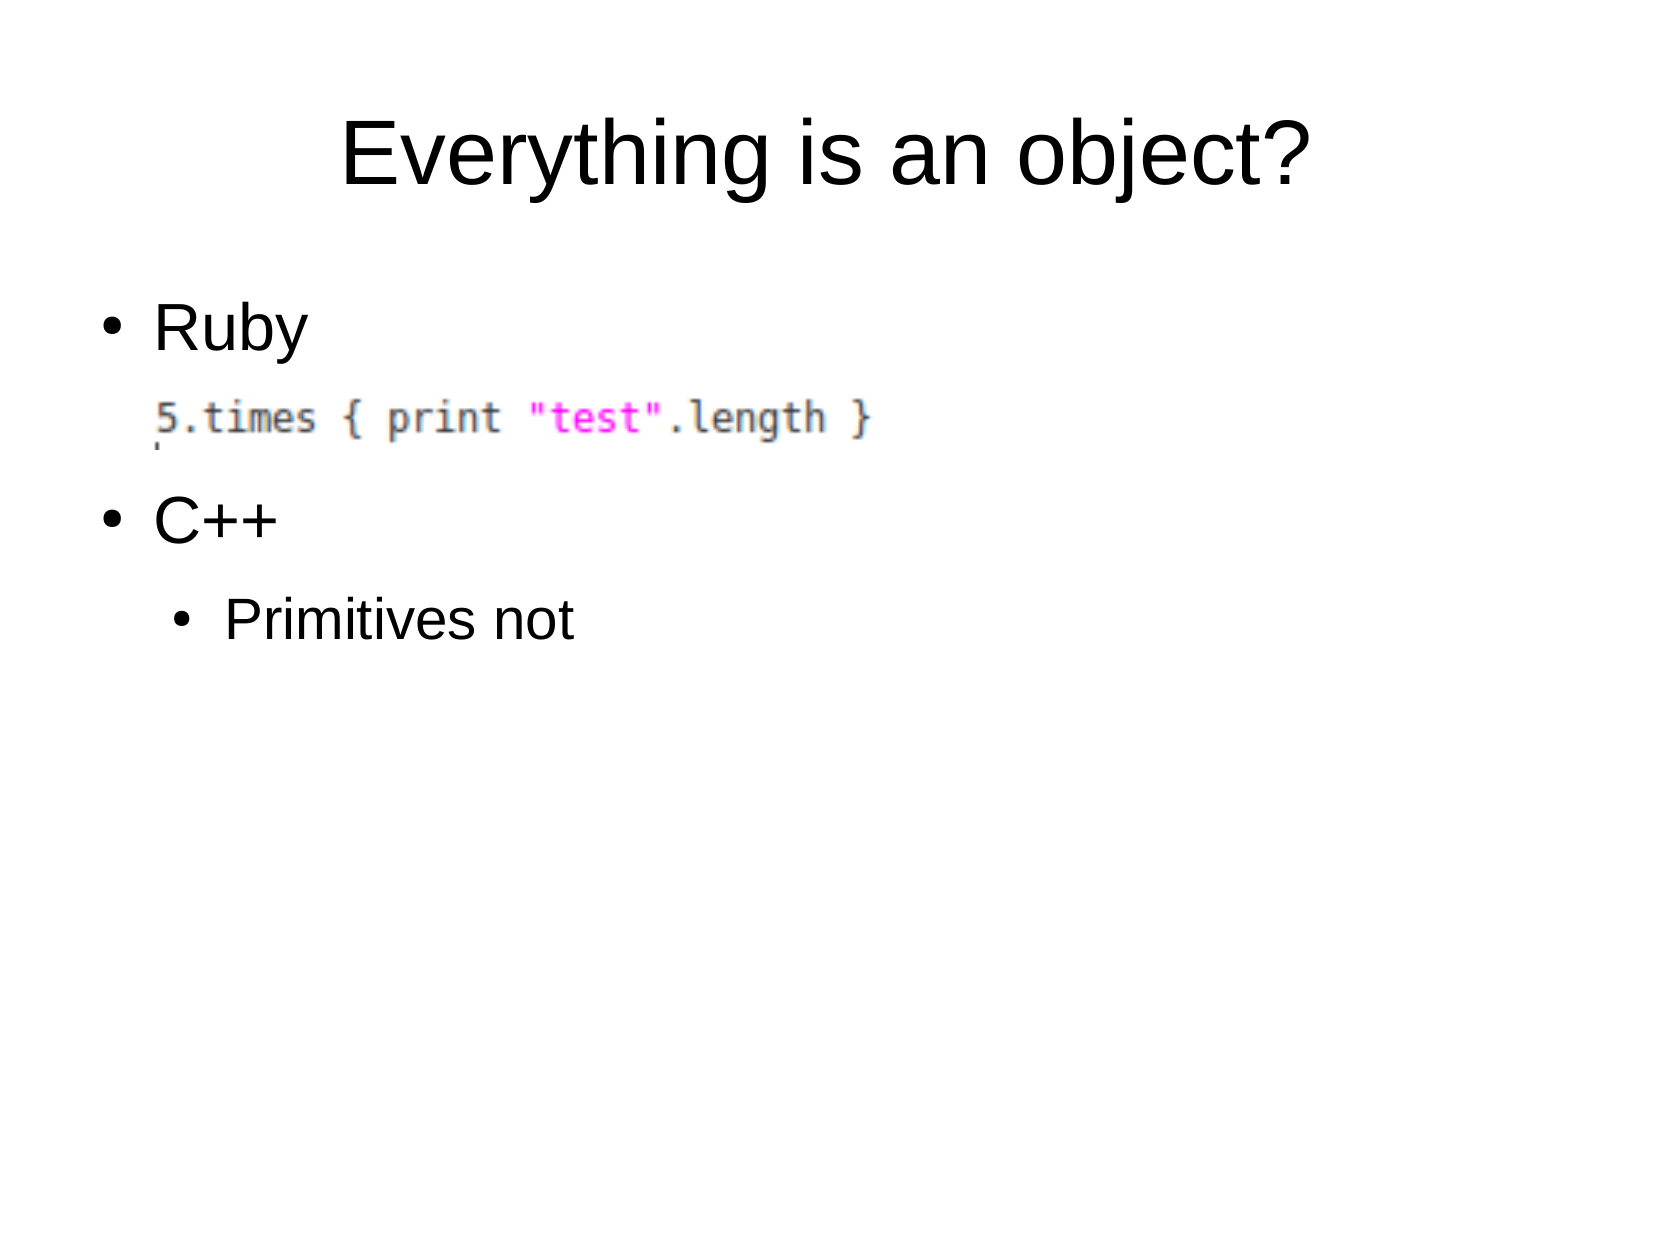

# Everything is an object?
Ruby
C++
Primitives not